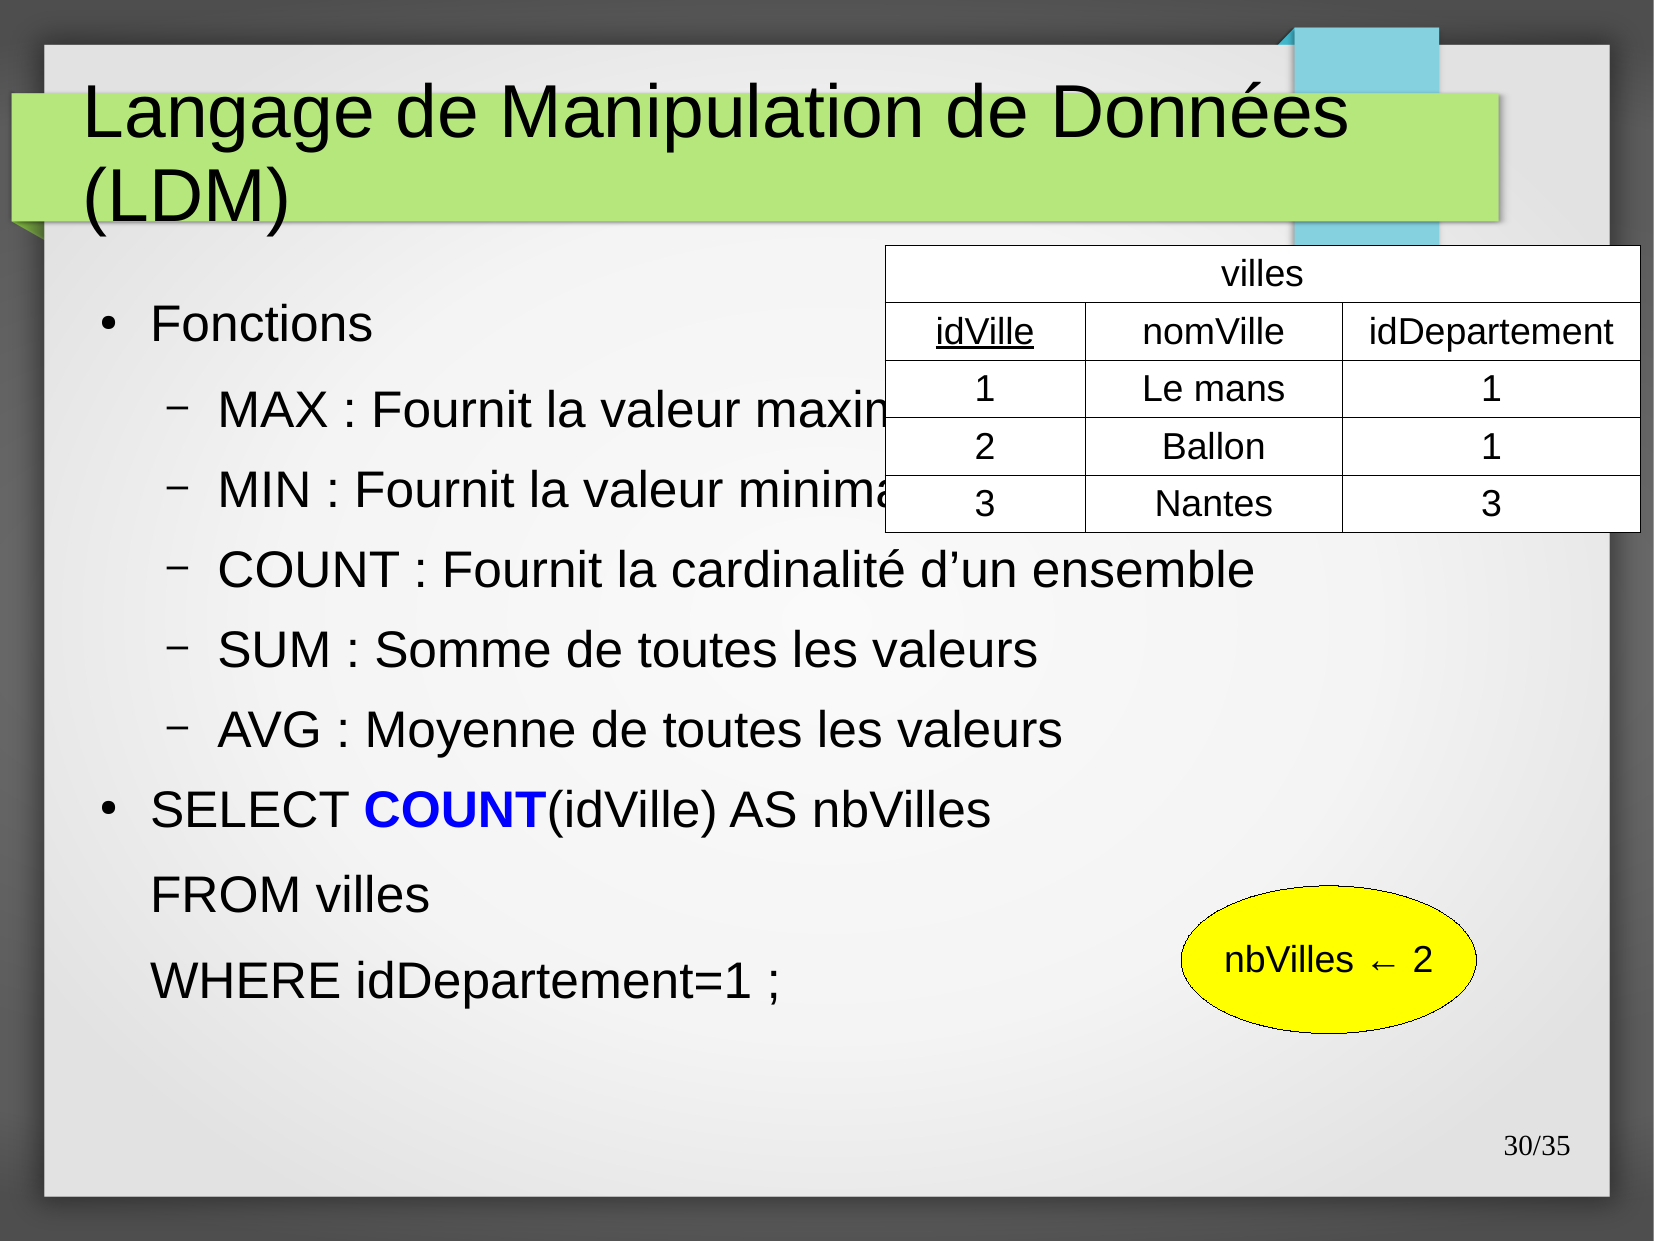

# Langage de Manipulation de Données (LDM)
| villes | | |
| --- | --- | --- |
| idVille | nomVille | idDepartement |
| 1 | Le mans | 1 |
| 2 | Ballon | 1 |
| 3 | Nantes | 3 |
Fonctions
MAX : Fournit la valeur maximale
MIN : Fournit la valeur minimale
COUNT : Fournit la cardinalité d’un ensemble
SUM : Somme de toutes les valeurs
AVG : Moyenne de toutes les valeurs
SELECT COUNT(idVille) AS nbVilles
FROM villes
WHERE idDepartement=1 ;
nbVilles ← 2
30